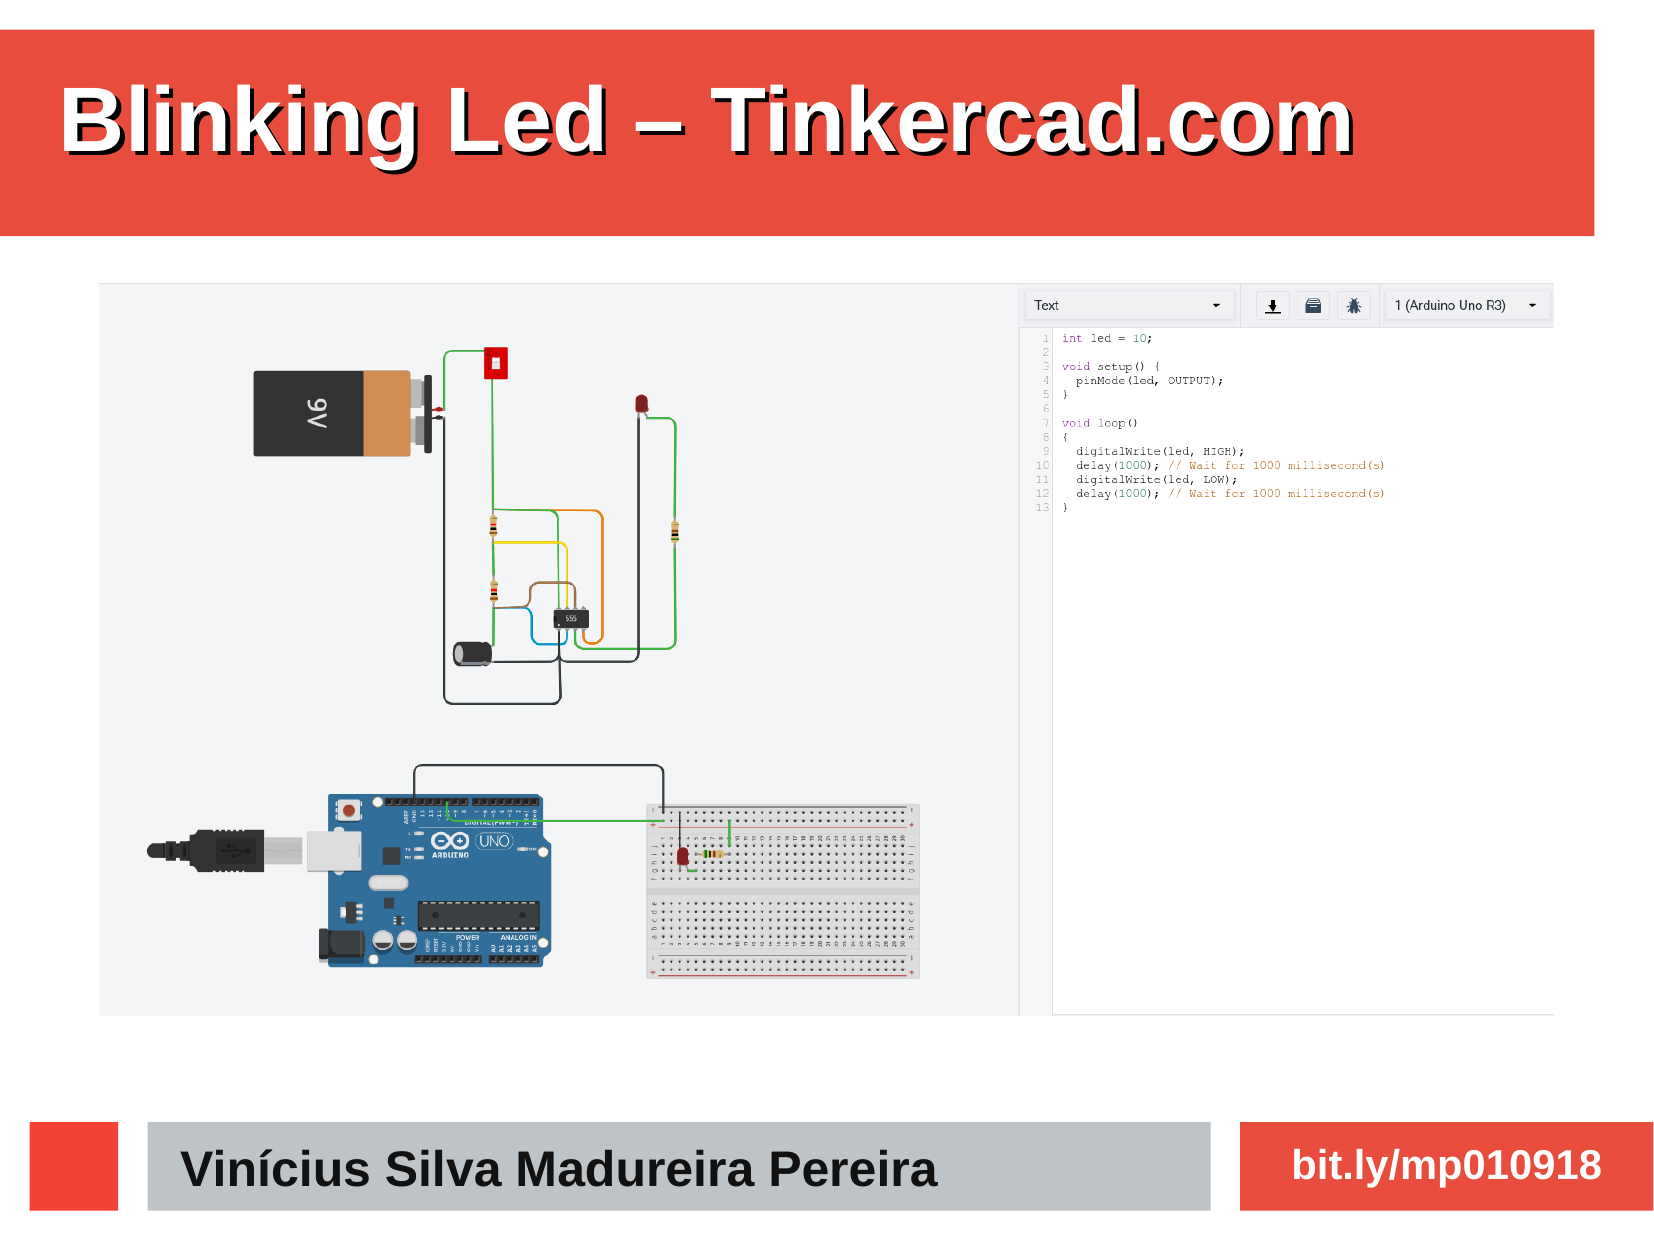

# Blinking Led – Tinkercad.com
Vinícius Silva Madureira Pereira
bit.ly/mp010918